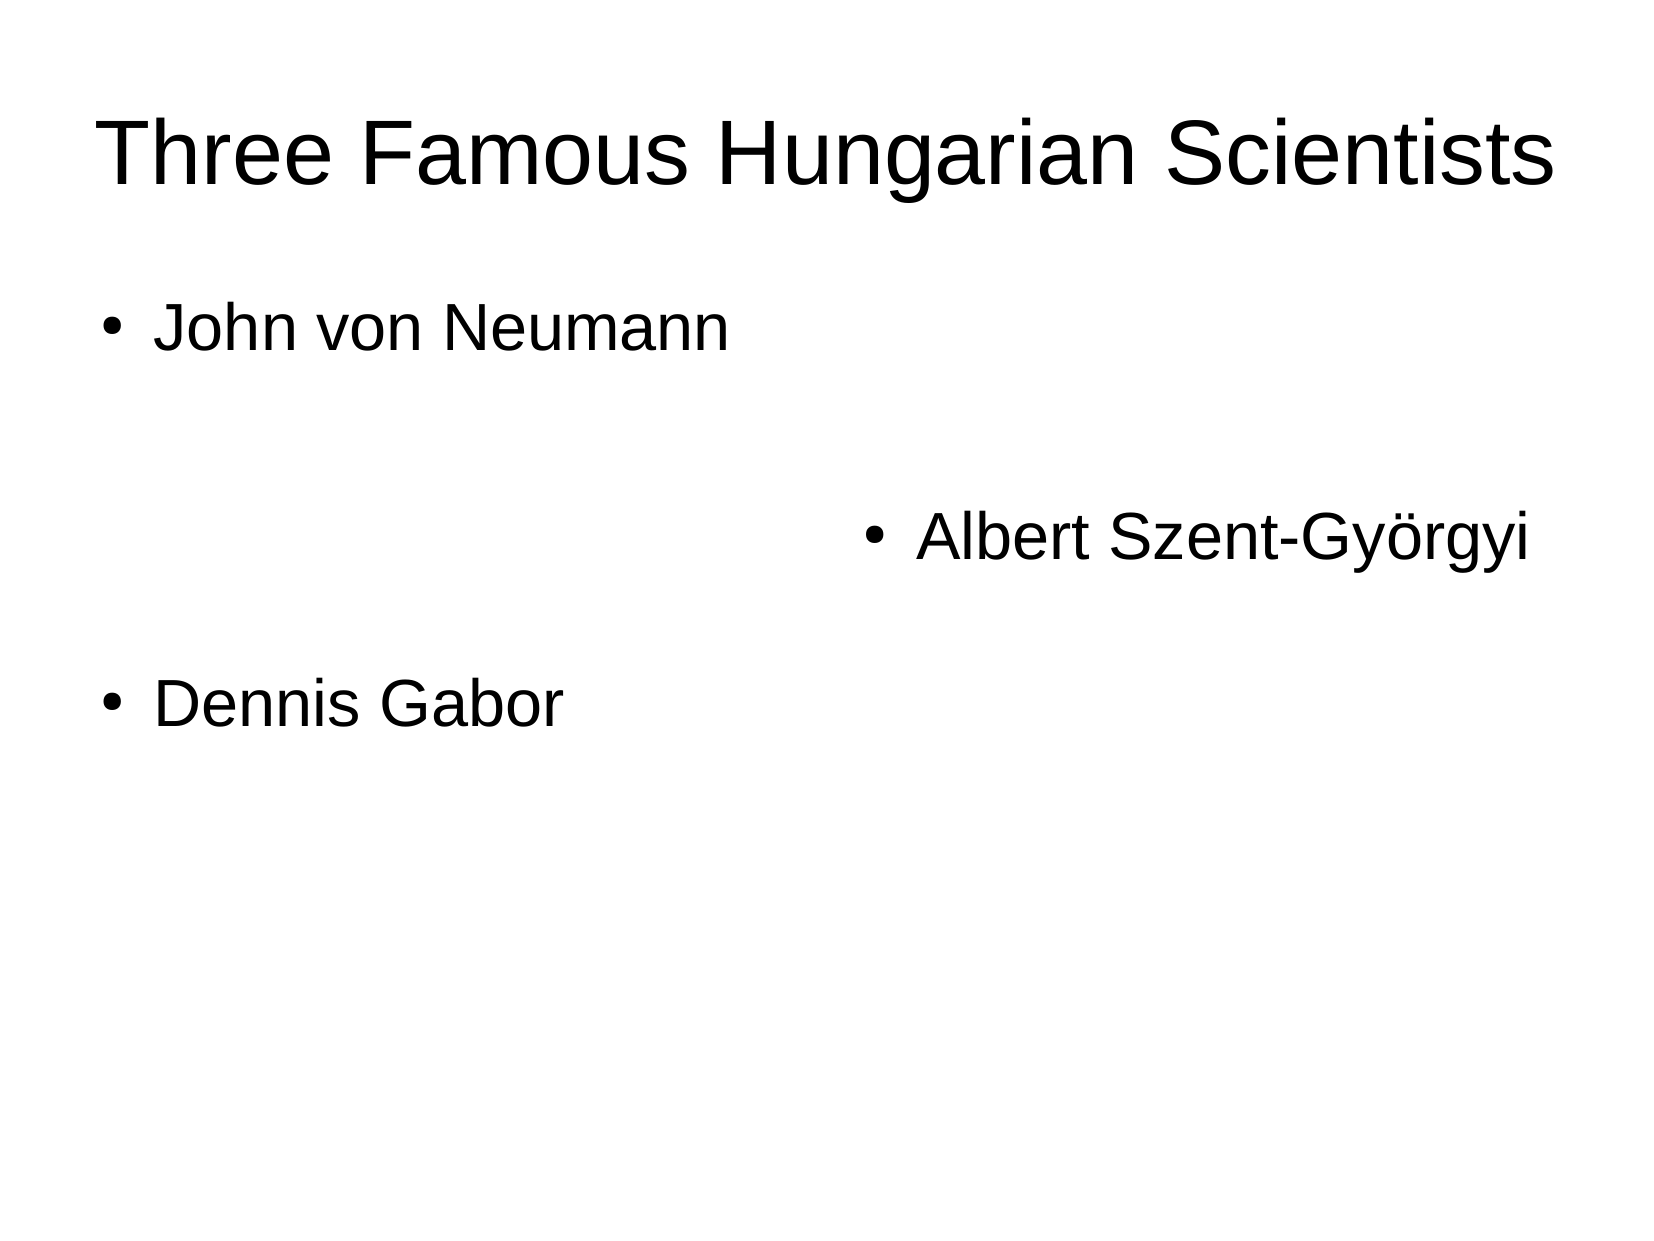

# Three Famous Hungarian Scientists
John von Neumann
Albert Szent-Györgyi
Dennis Gabor